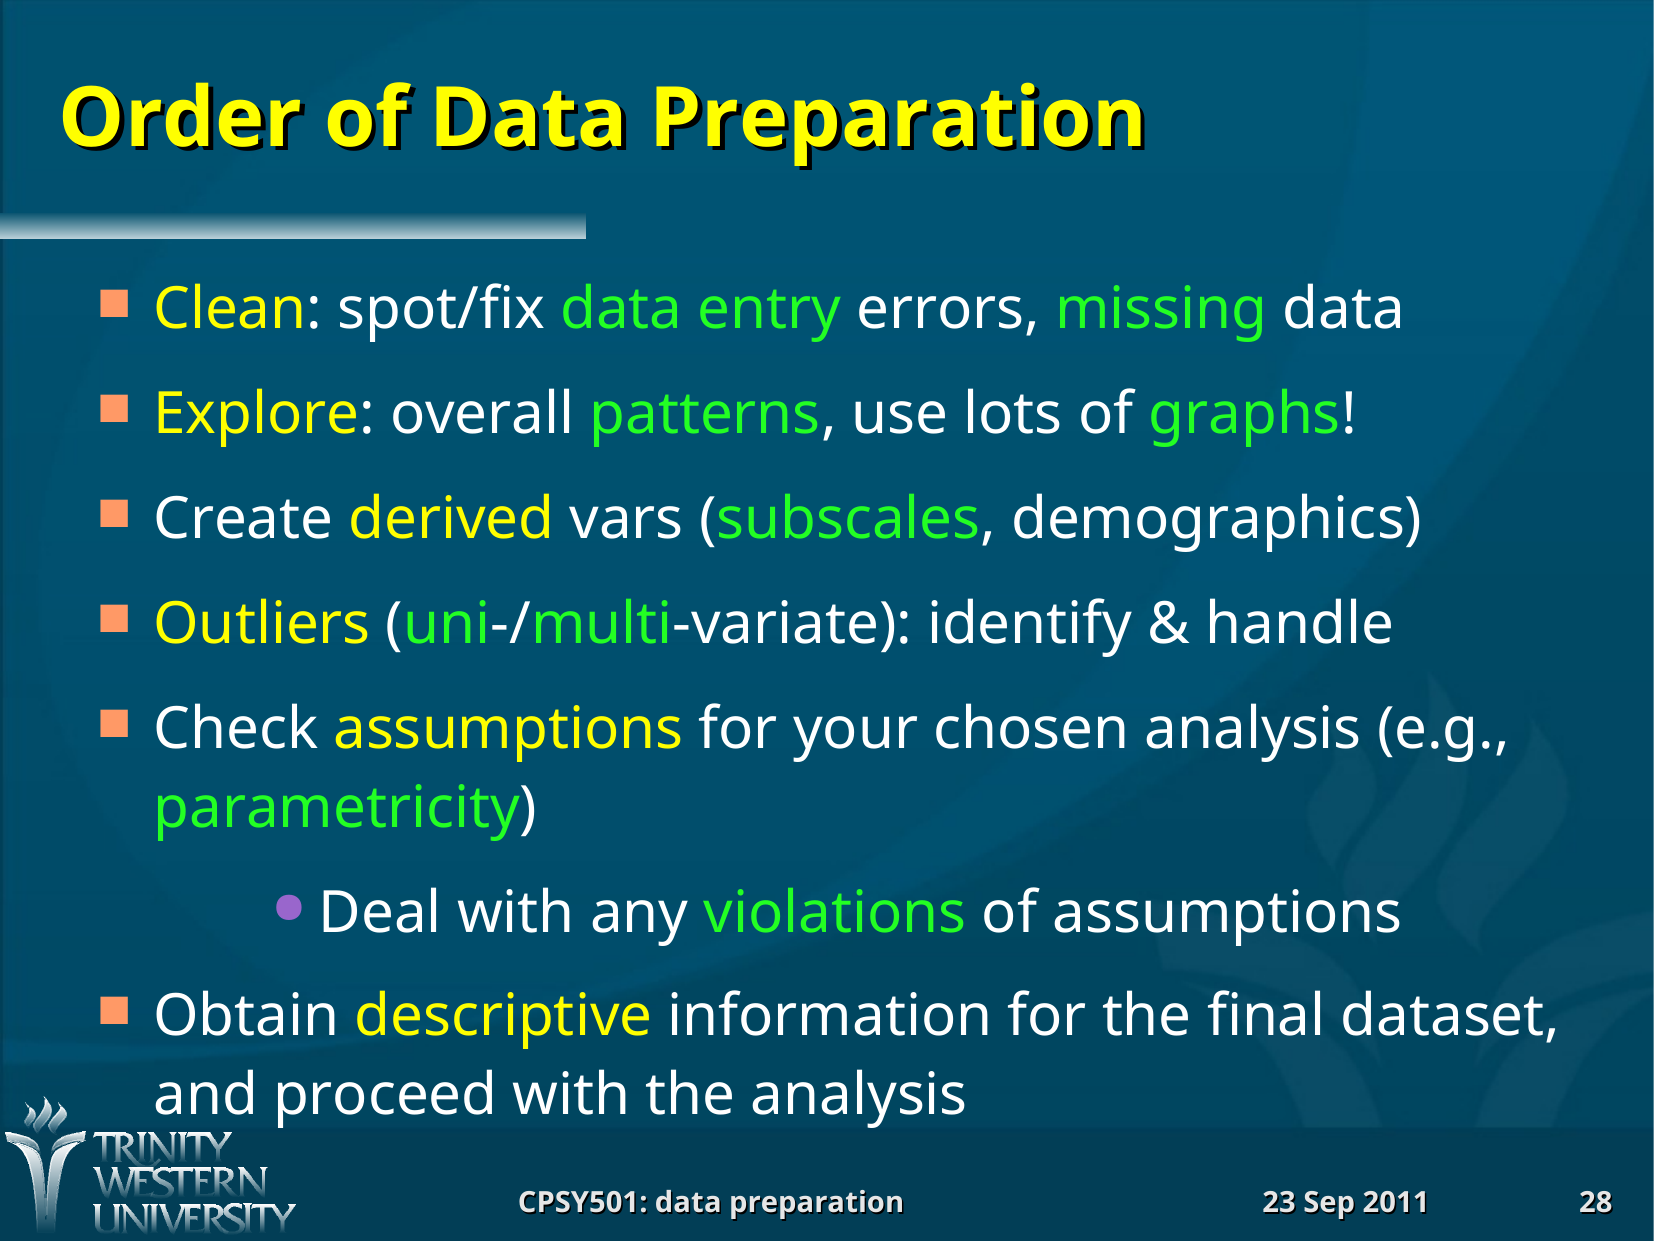

# Order of Data Preparation
Clean: spot/fix data entry errors, missing data
Explore: overall patterns, use lots of graphs!
Create derived vars (subscales, demographics)
Outliers (uni-/multi-variate): identify & handle
Check assumptions for your chosen analysis (e.g., parametricity)
Deal with any violations of assumptions
Obtain descriptive information for the final dataset, and proceed with the analysis
CPSY501: data preparation
23 Sep 2011
28